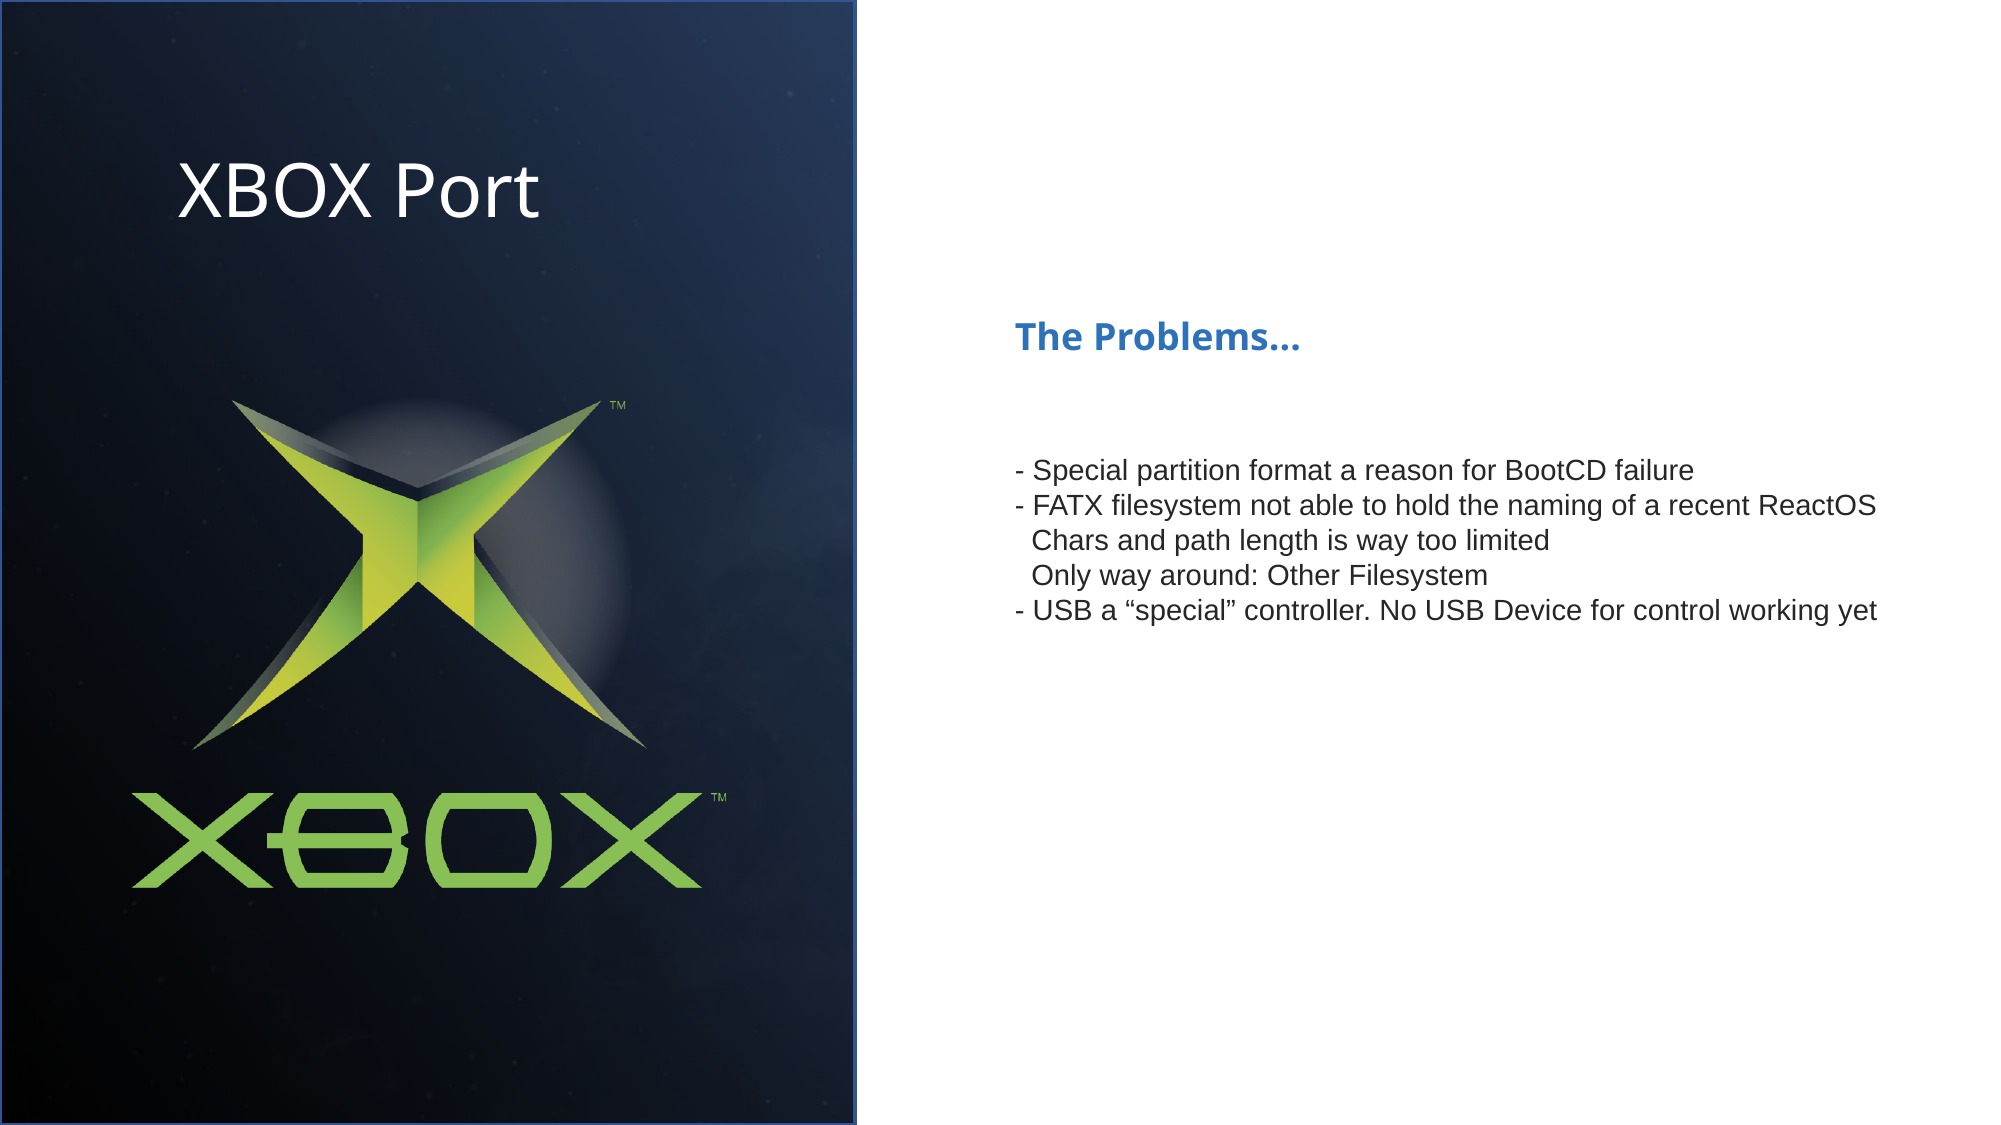

XBOX Port
The Problems...
- Special partition format a reason for BootCD failure
- FATX filesystem not able to hold the naming of a recent ReactOS
 Chars and path length is way too limited
 Only way around: Other Filesystem
- USB a “special” controller. No USB Device for control working yet